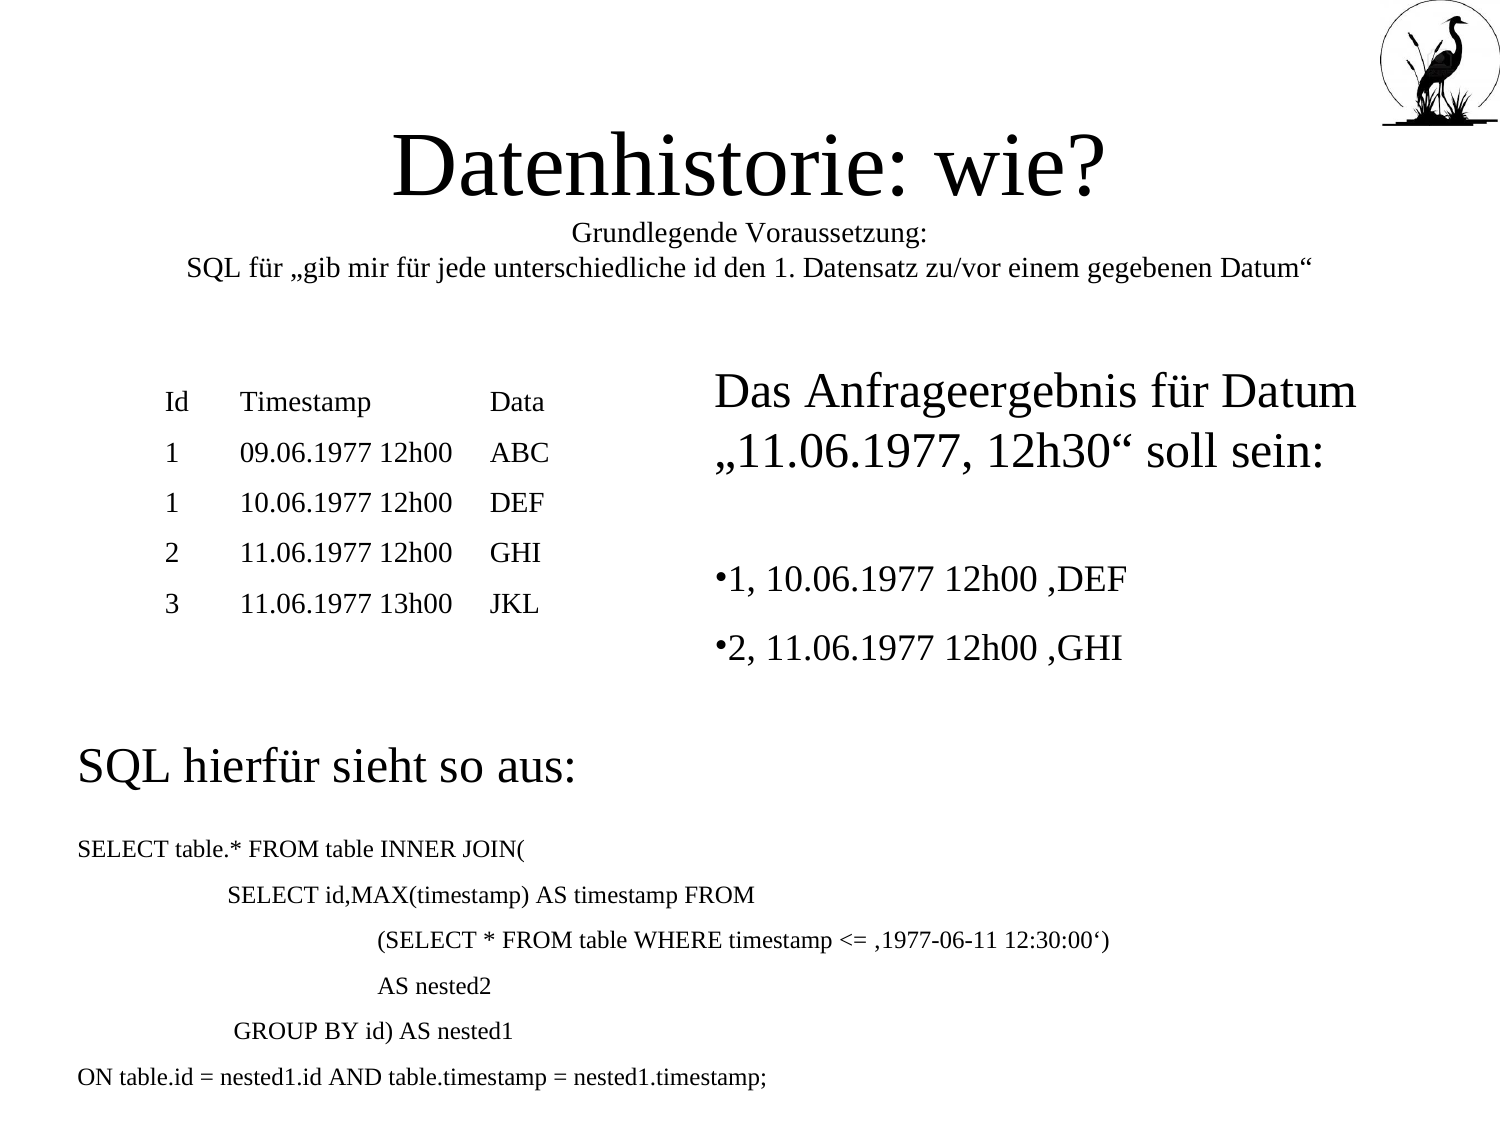

# Datenhistorie: wie? Grundlegende Voraussetzung: SQL für „gib mir für jede unterschiedliche id den 1. Datensatz zu/vor einem gegebenen Datum“
Das Anfrageergebnis für Datum „11.06.1977, 12h30“ soll sein:
1, 10.06.1977 12h00 ,DEF
2, 11.06.1977 12h00 ,GHI
| Id | Timestamp | Data |
| --- | --- | --- |
| 1 | 09.06.1977 12h00 | ABC |
| 1 | 10.06.1977 12h00 | DEF |
| 2 | 11.06.1977 12h00 | GHI |
| 3 | 11.06.1977 13h00 | JKL |
SQL hierfür sieht so aus:
SELECT table.* FROM table INNER JOIN(
	SELECT id,MAX(timestamp) AS timestamp FROM
		(SELECT * FROM table WHERE timestamp <= ‚1977-06-11 12:30:00‘)
		AS nested2
	 GROUP BY id) AS nested1
ON table.id = nested1.id AND table.timestamp = nested1.timestamp;